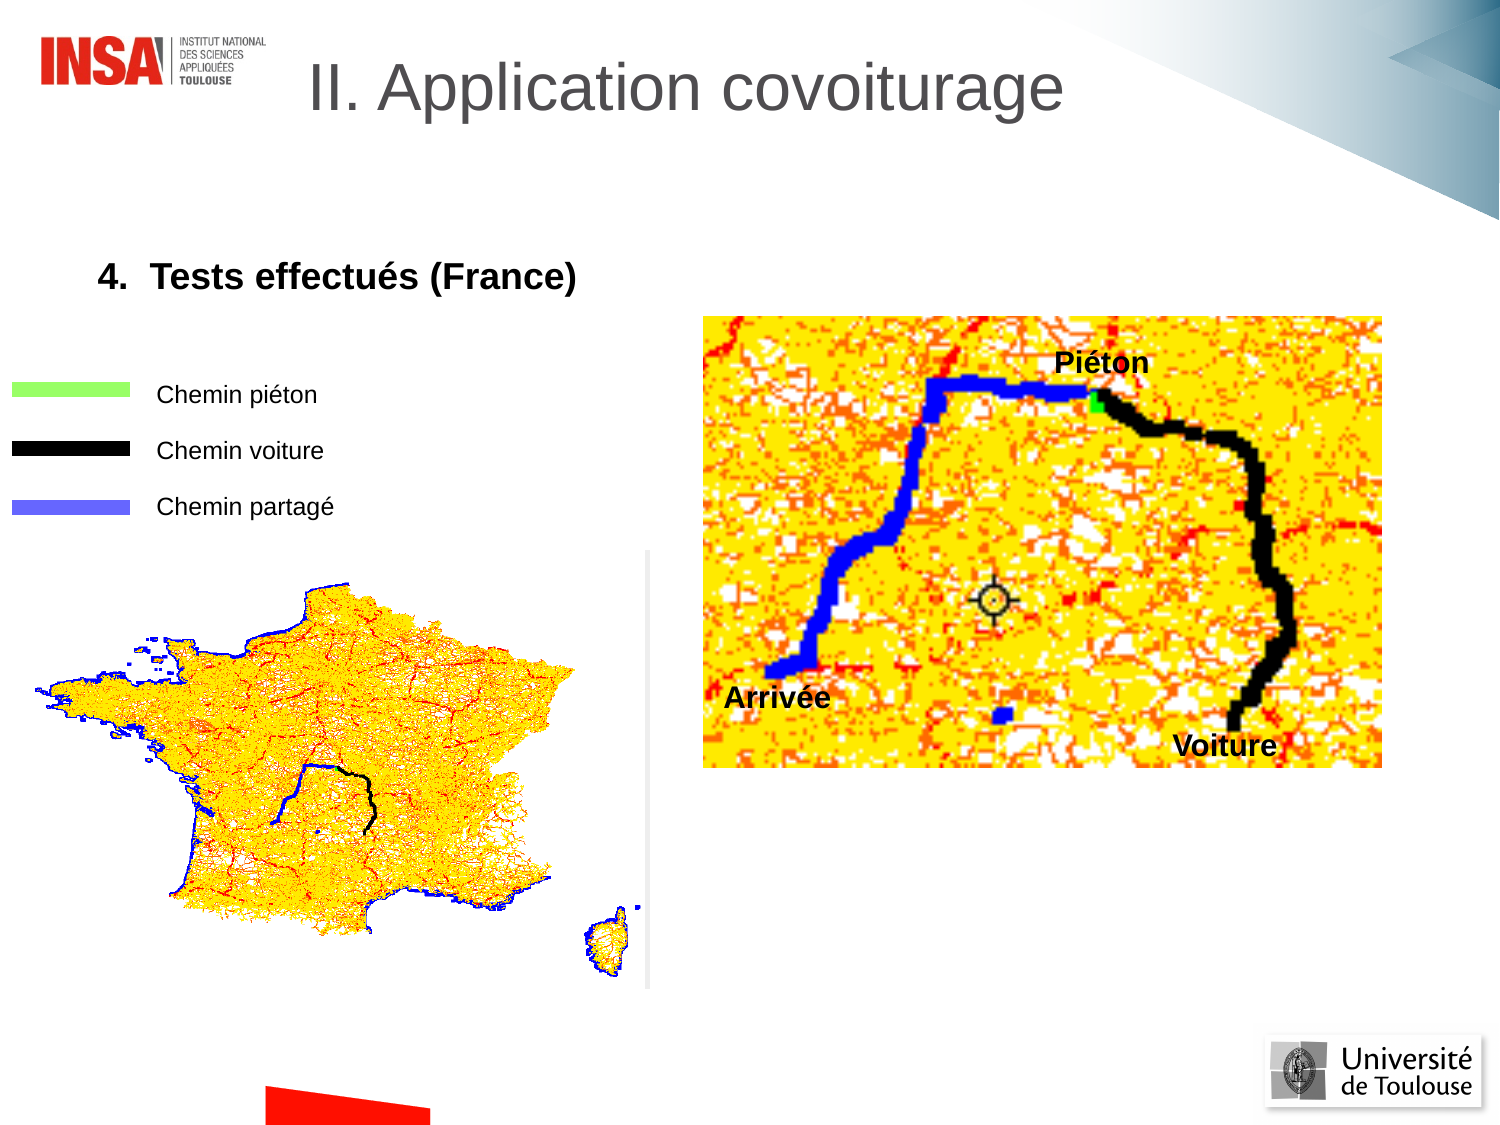

II. Application covoiturage
#
4. Tests effectués (France)
Piéton
Chemin piéton
Chemin voiture
Chemin partagé
Arrivée
Voiture